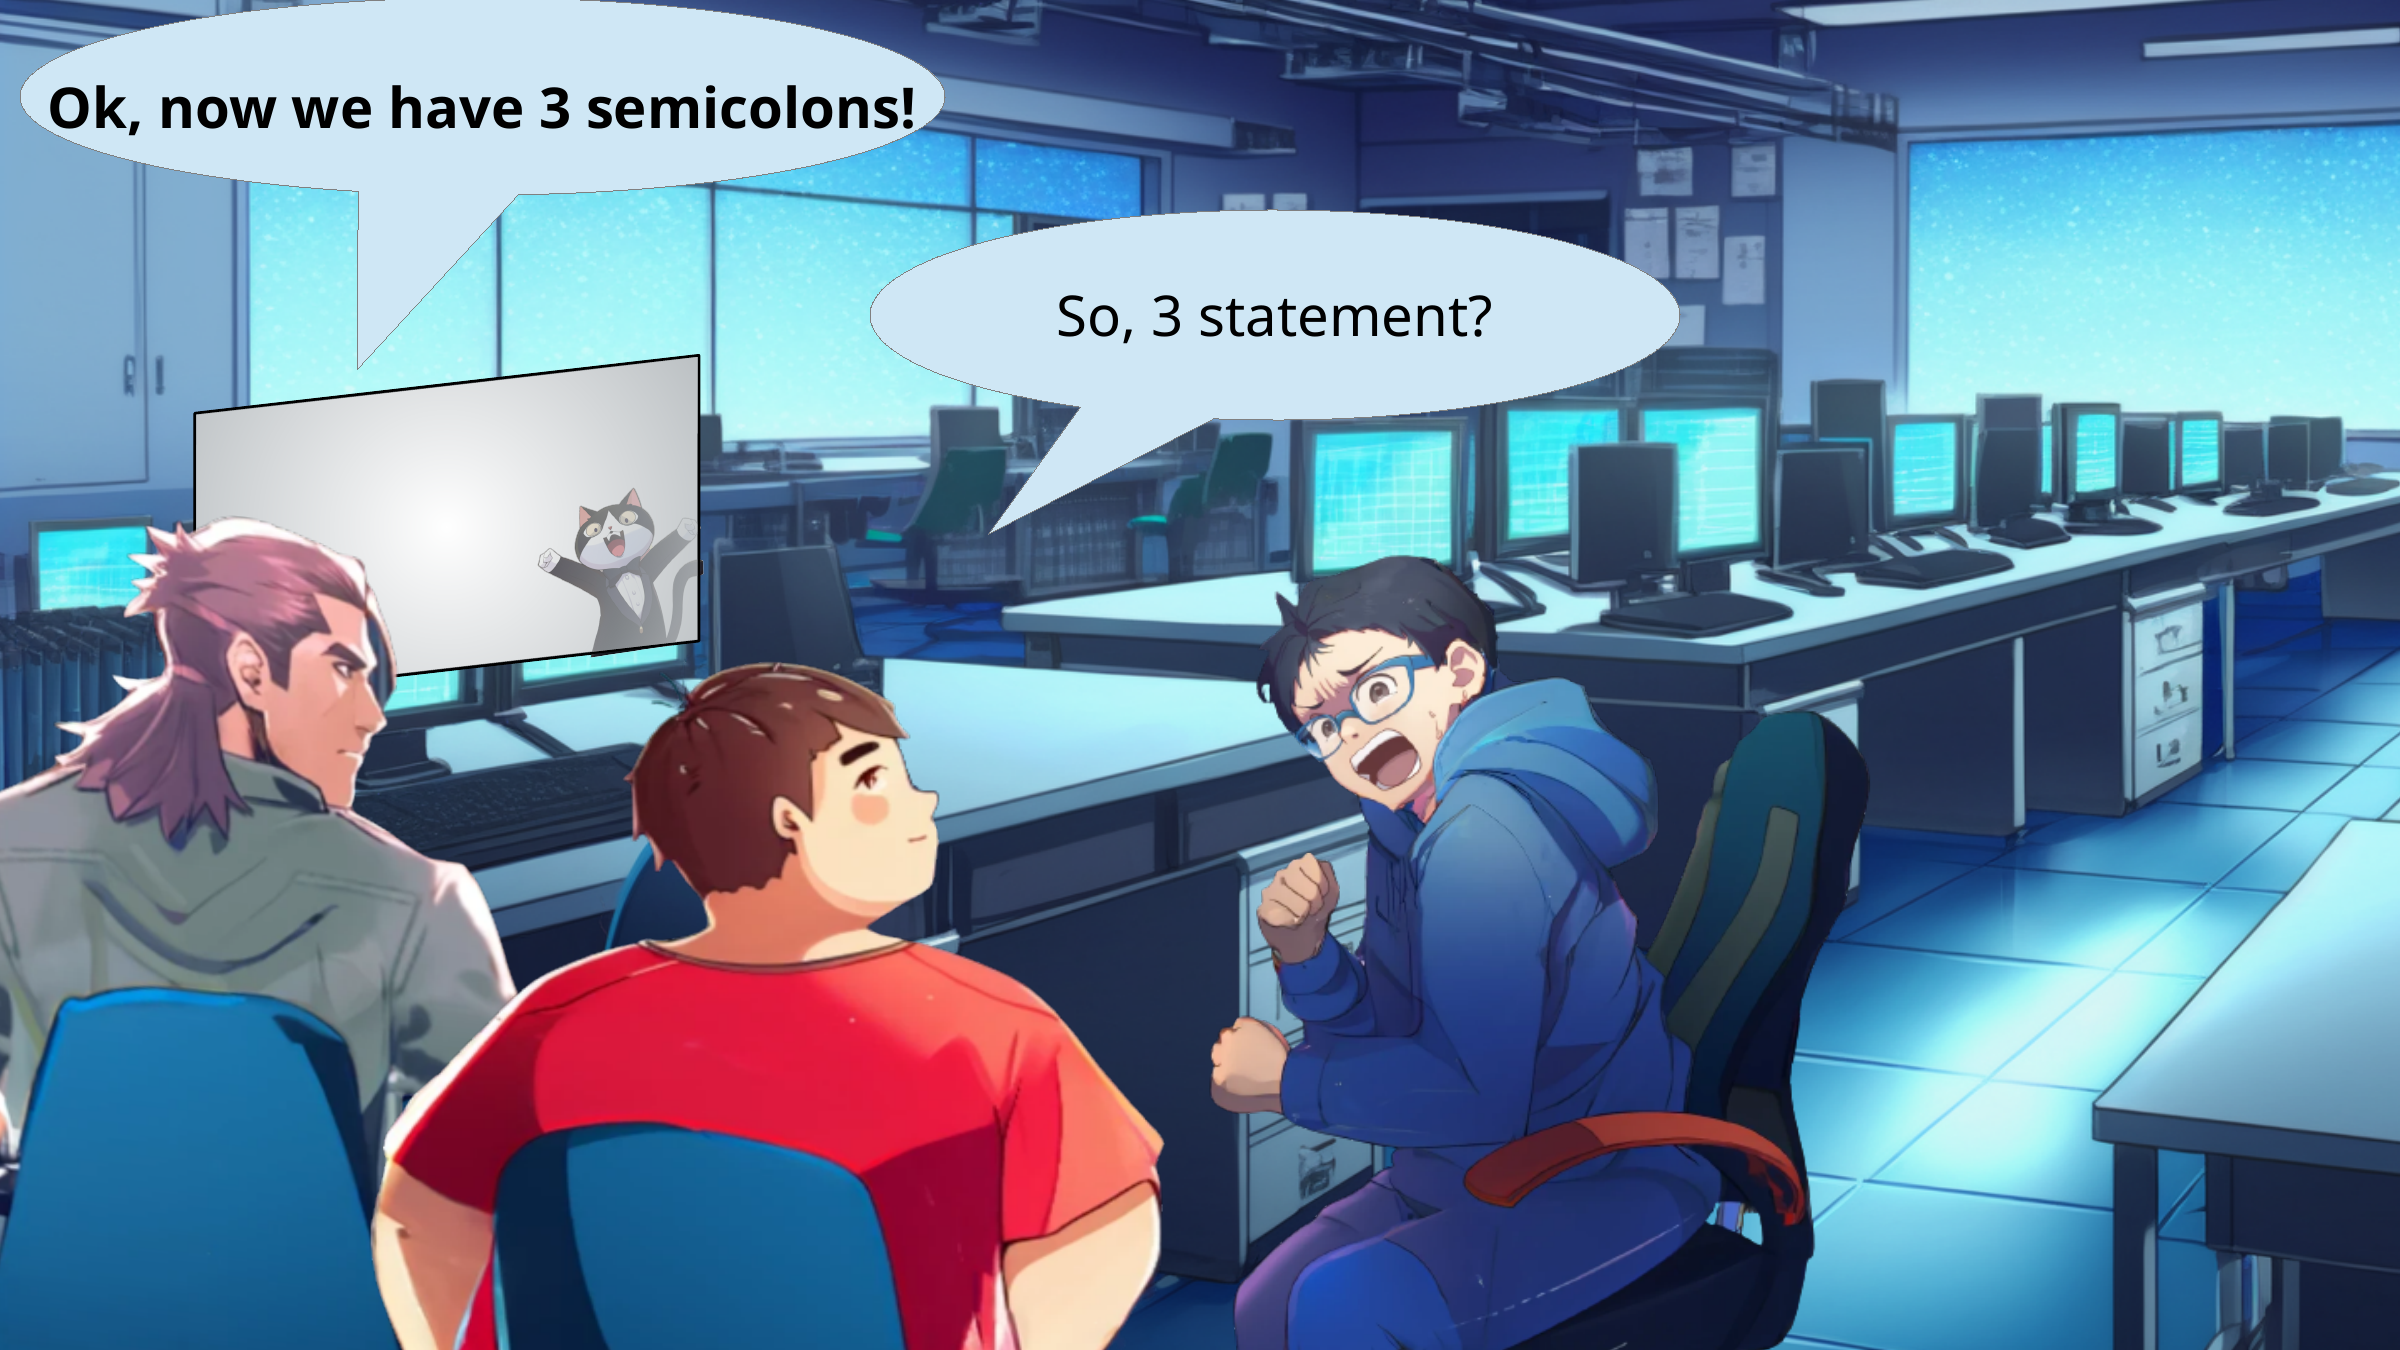

Ok, now we have 3 semicolons!
So, 3 statement?